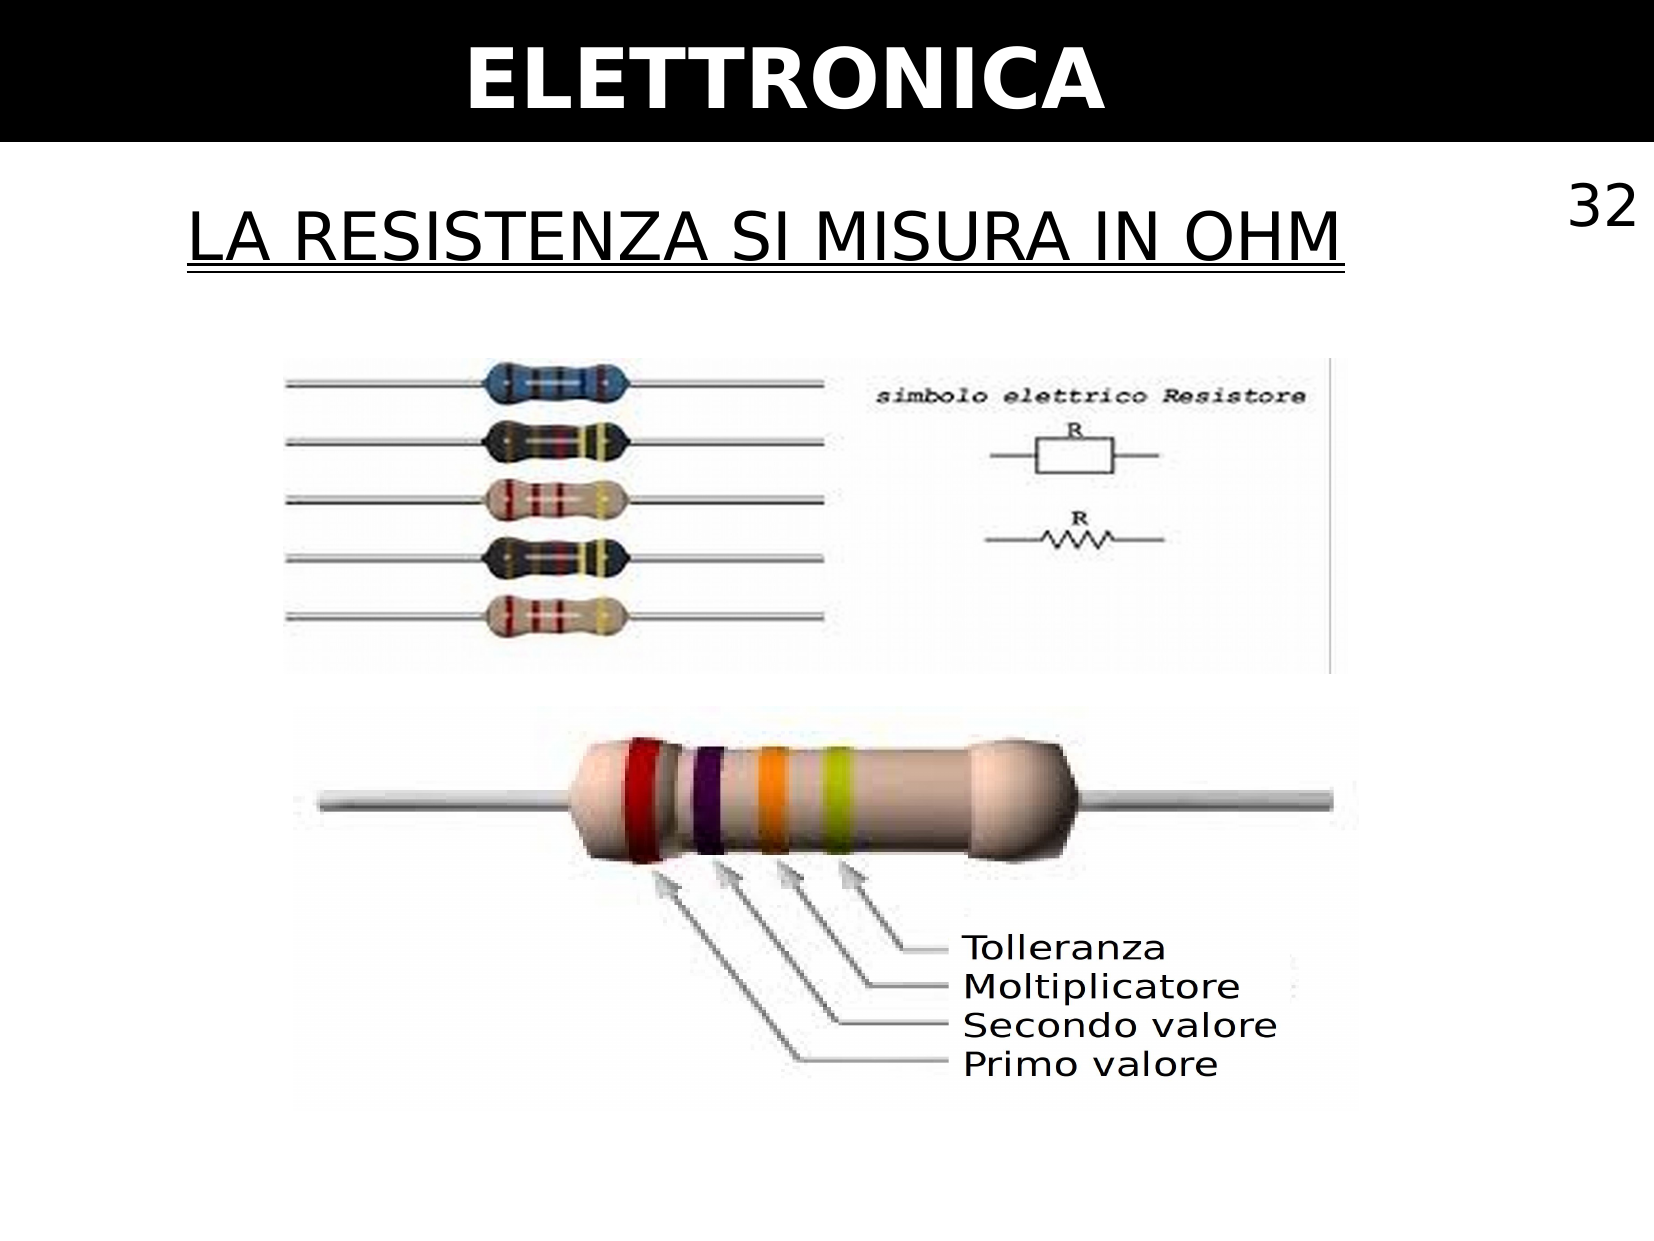

ELETTRONICA
32
LA RESISTENZA SI MISURA IN OHM